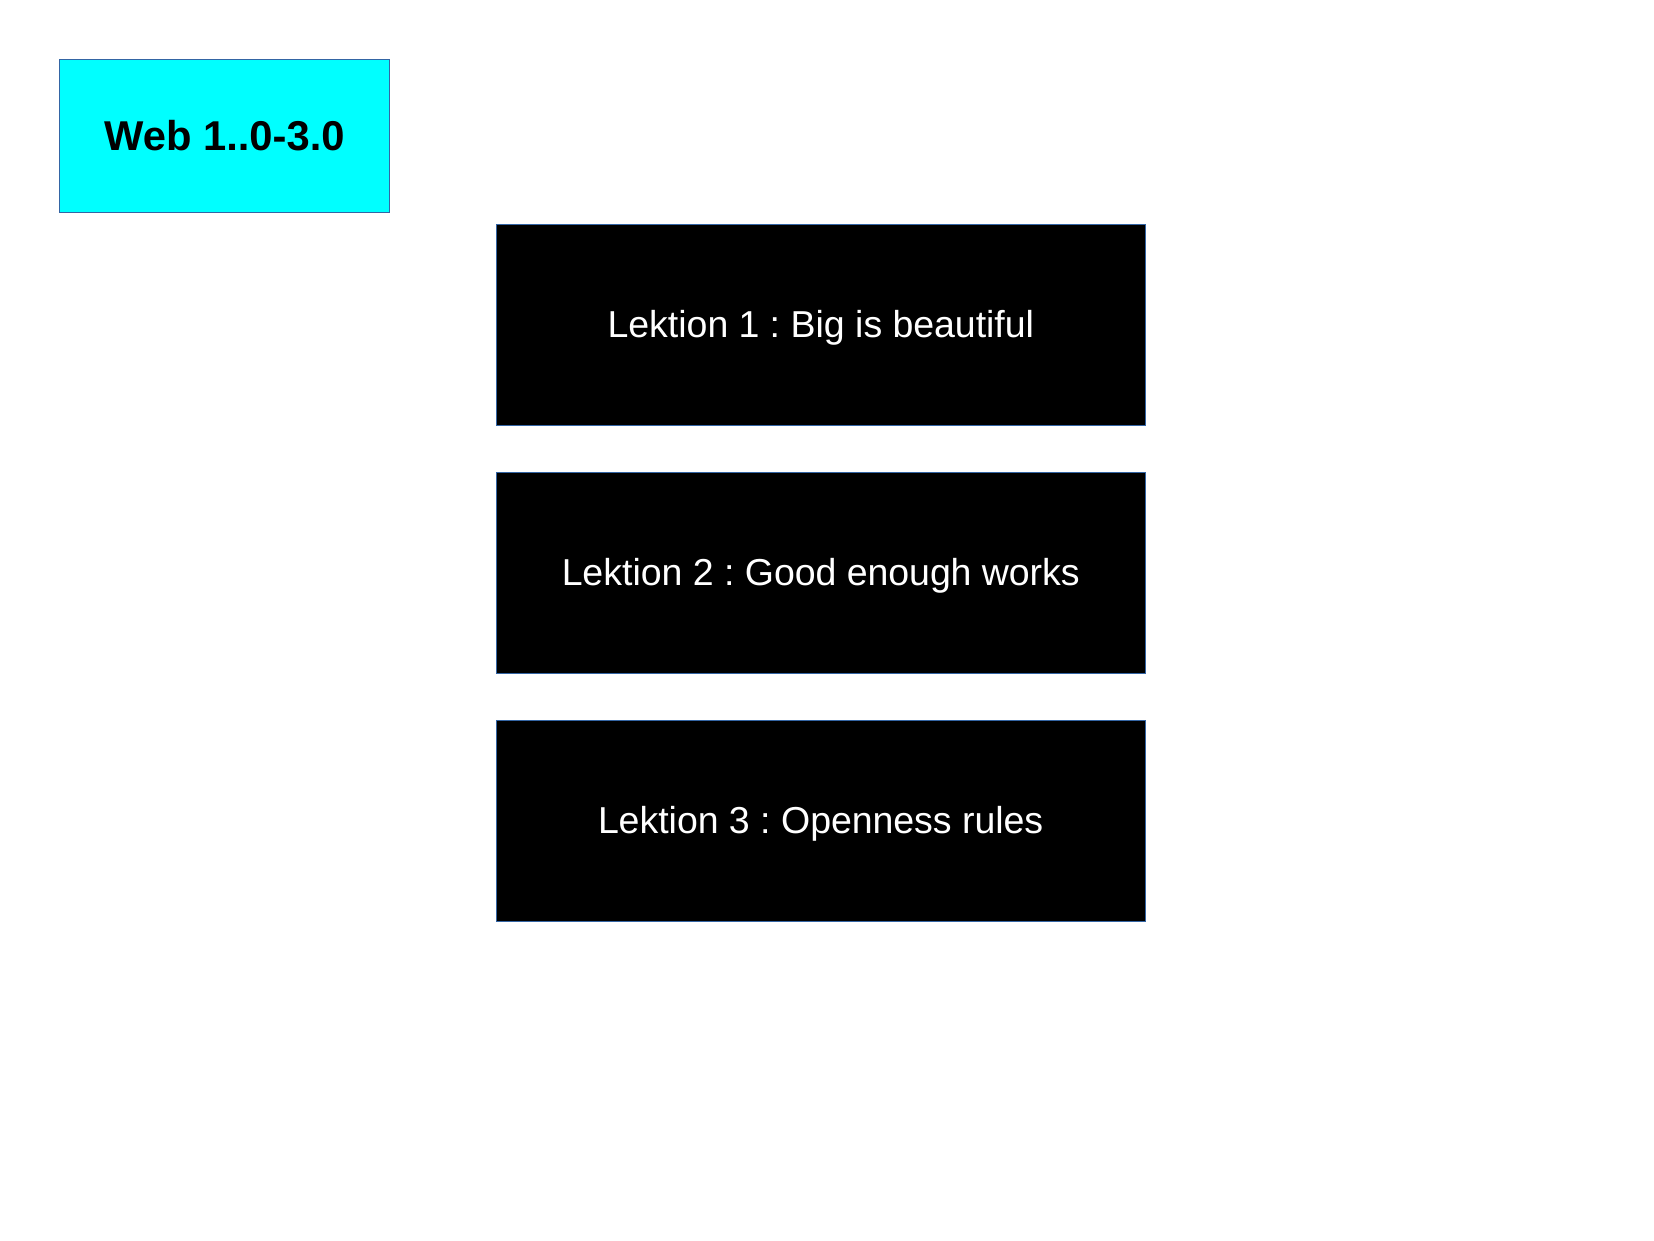

Web 1..0-3.0
Lektion 1 : Big is beautiful
Lektion 2 : Good enough works
Lektion 3 : Openness rules